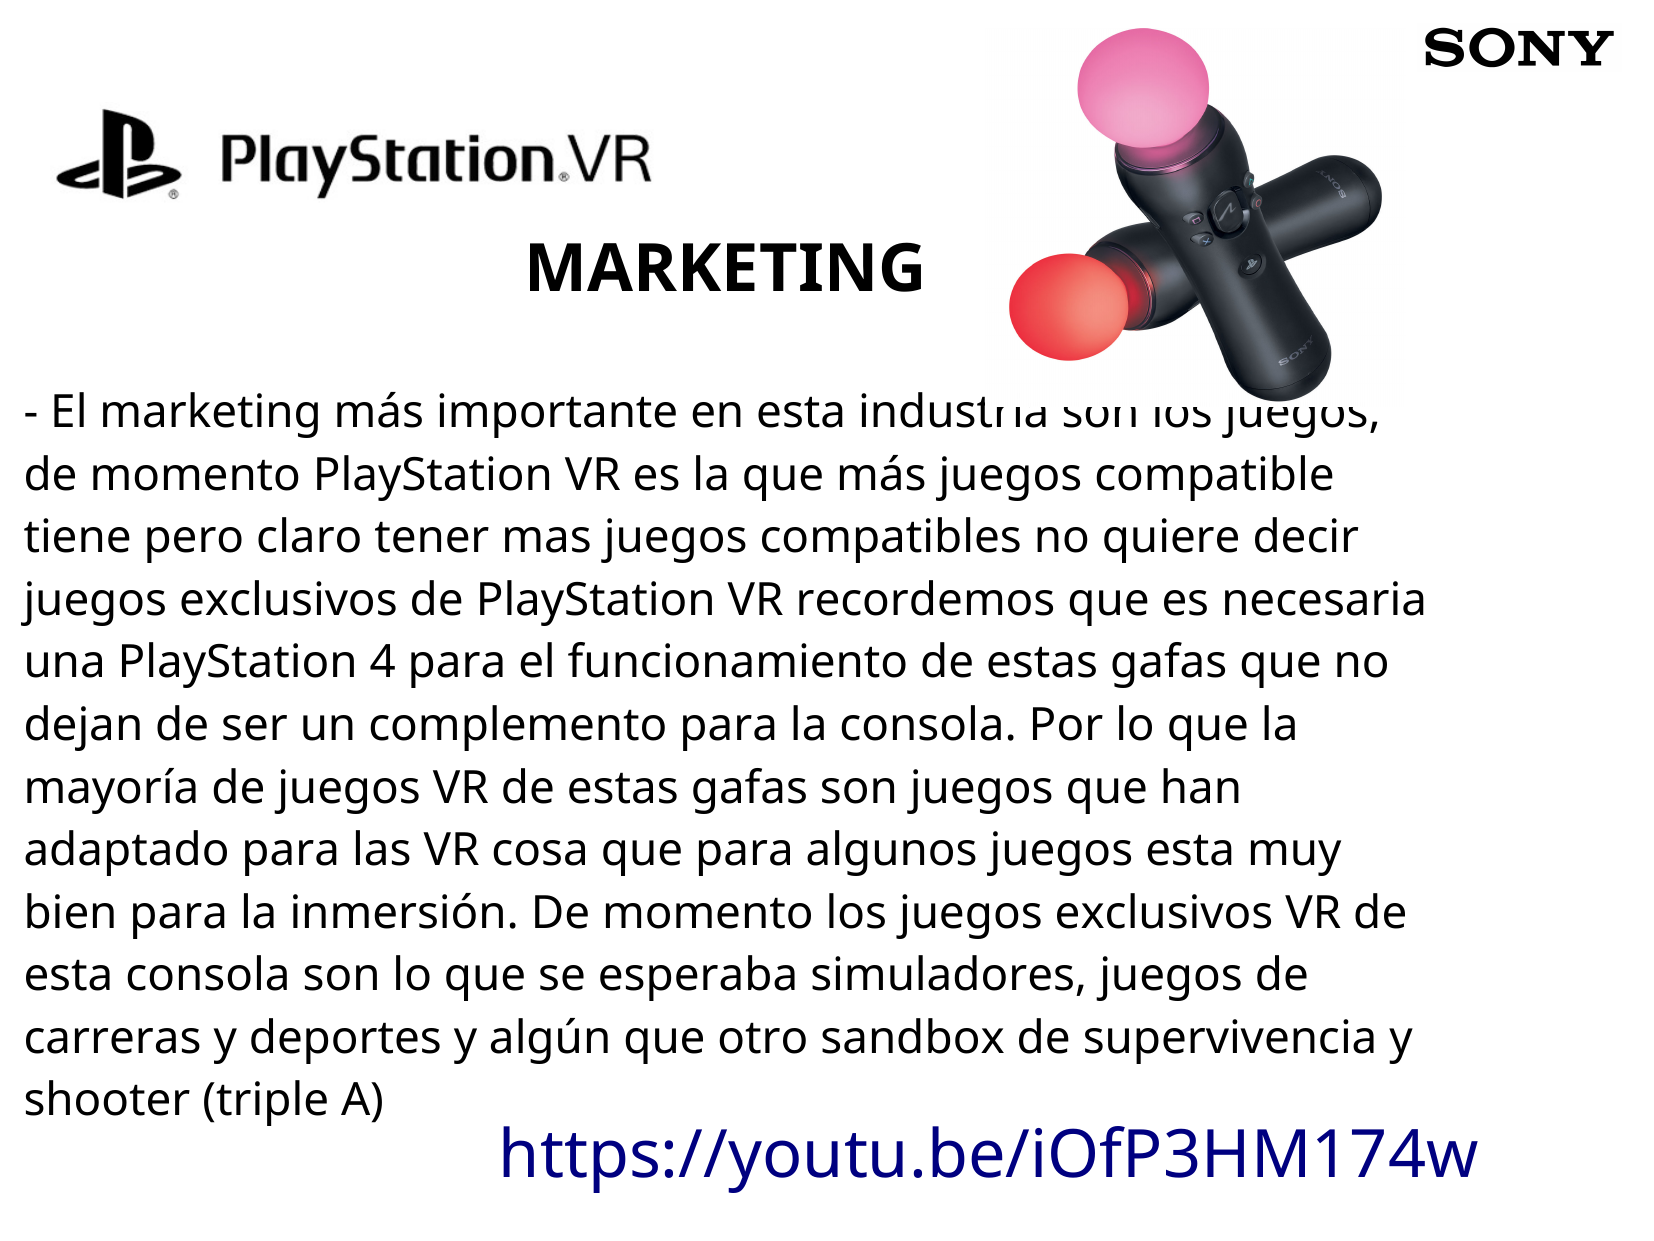

# MARKETING
- El marketing más importante en esta industria son los juegos, de momento PlayStation VR es la que más juegos compatible tiene pero claro tener mas juegos compatibles no quiere decir juegos exclusivos de PlayStation VR recordemos que es necesaria una PlayStation 4 para el funcionamiento de estas gafas que no dejan de ser un complemento para la consola. Por lo que la mayoría de juegos VR de estas gafas son juegos que han adaptado para las VR cosa que para algunos juegos esta muy bien para la inmersión. De momento los juegos exclusivos VR de esta consola son lo que se esperaba simuladores, juegos de carreras y deportes y algún que otro sandbox de supervivencia y shooter (triple A)
https://youtu.be/iOfP3HM174w